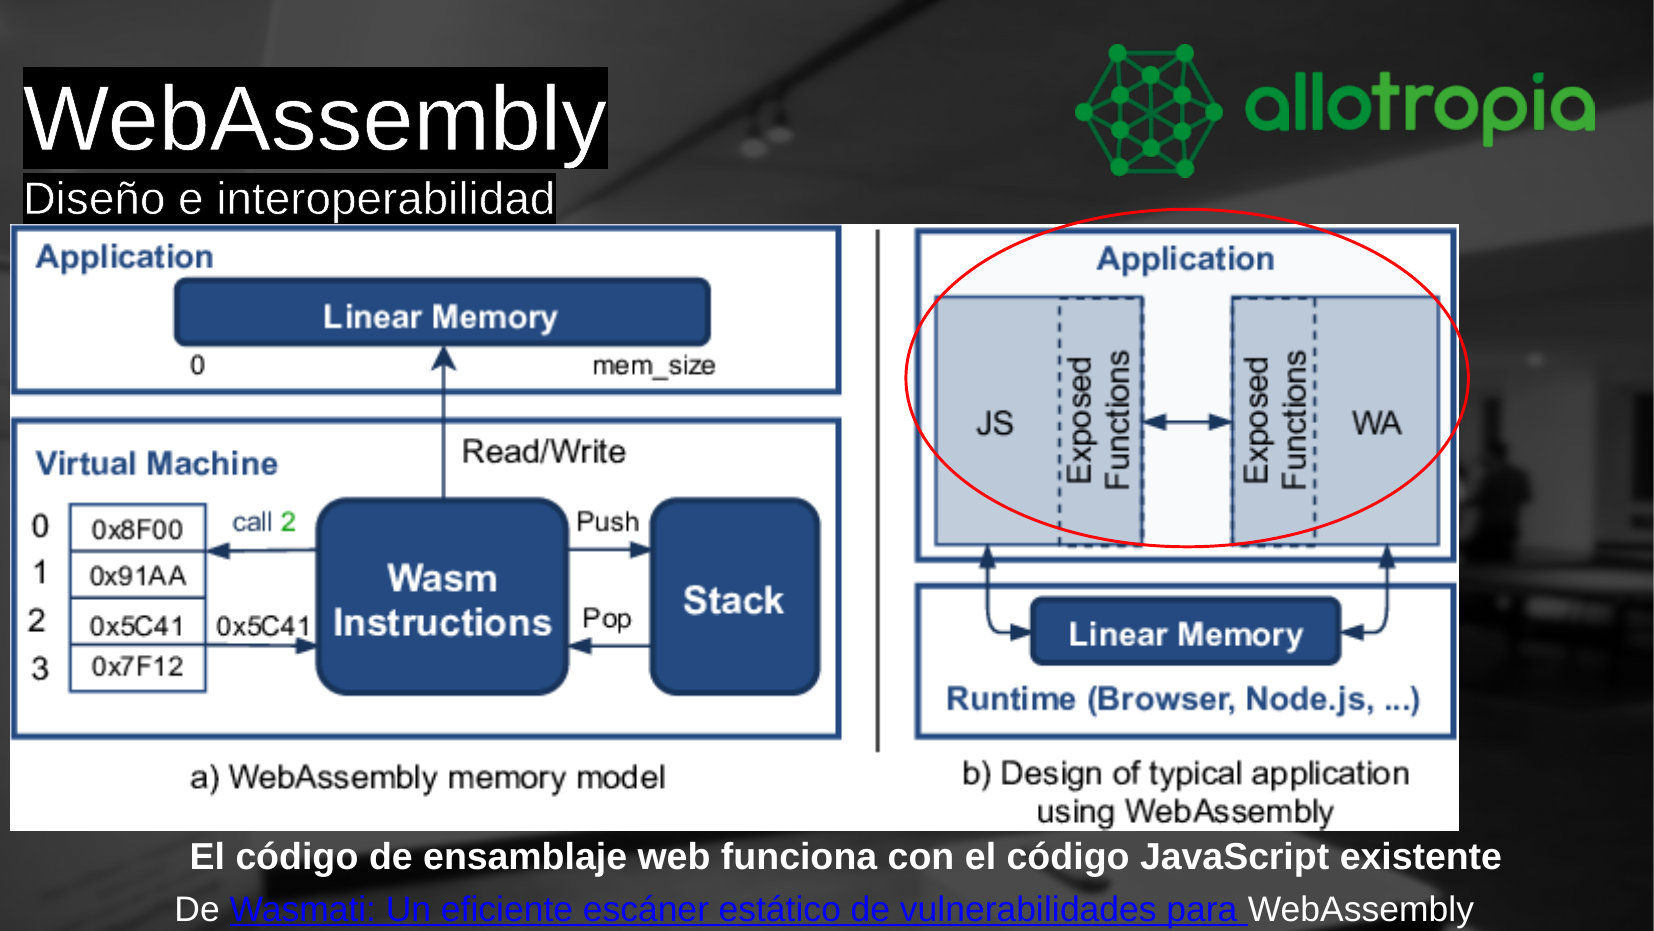

# WebAssembly Diseño e interoperabilidad
El código de ensamblaje web funciona con el código JavaScript existente
De Wasmati: Un eficiente escáner estático de vulnerabilidades para WebAssembly